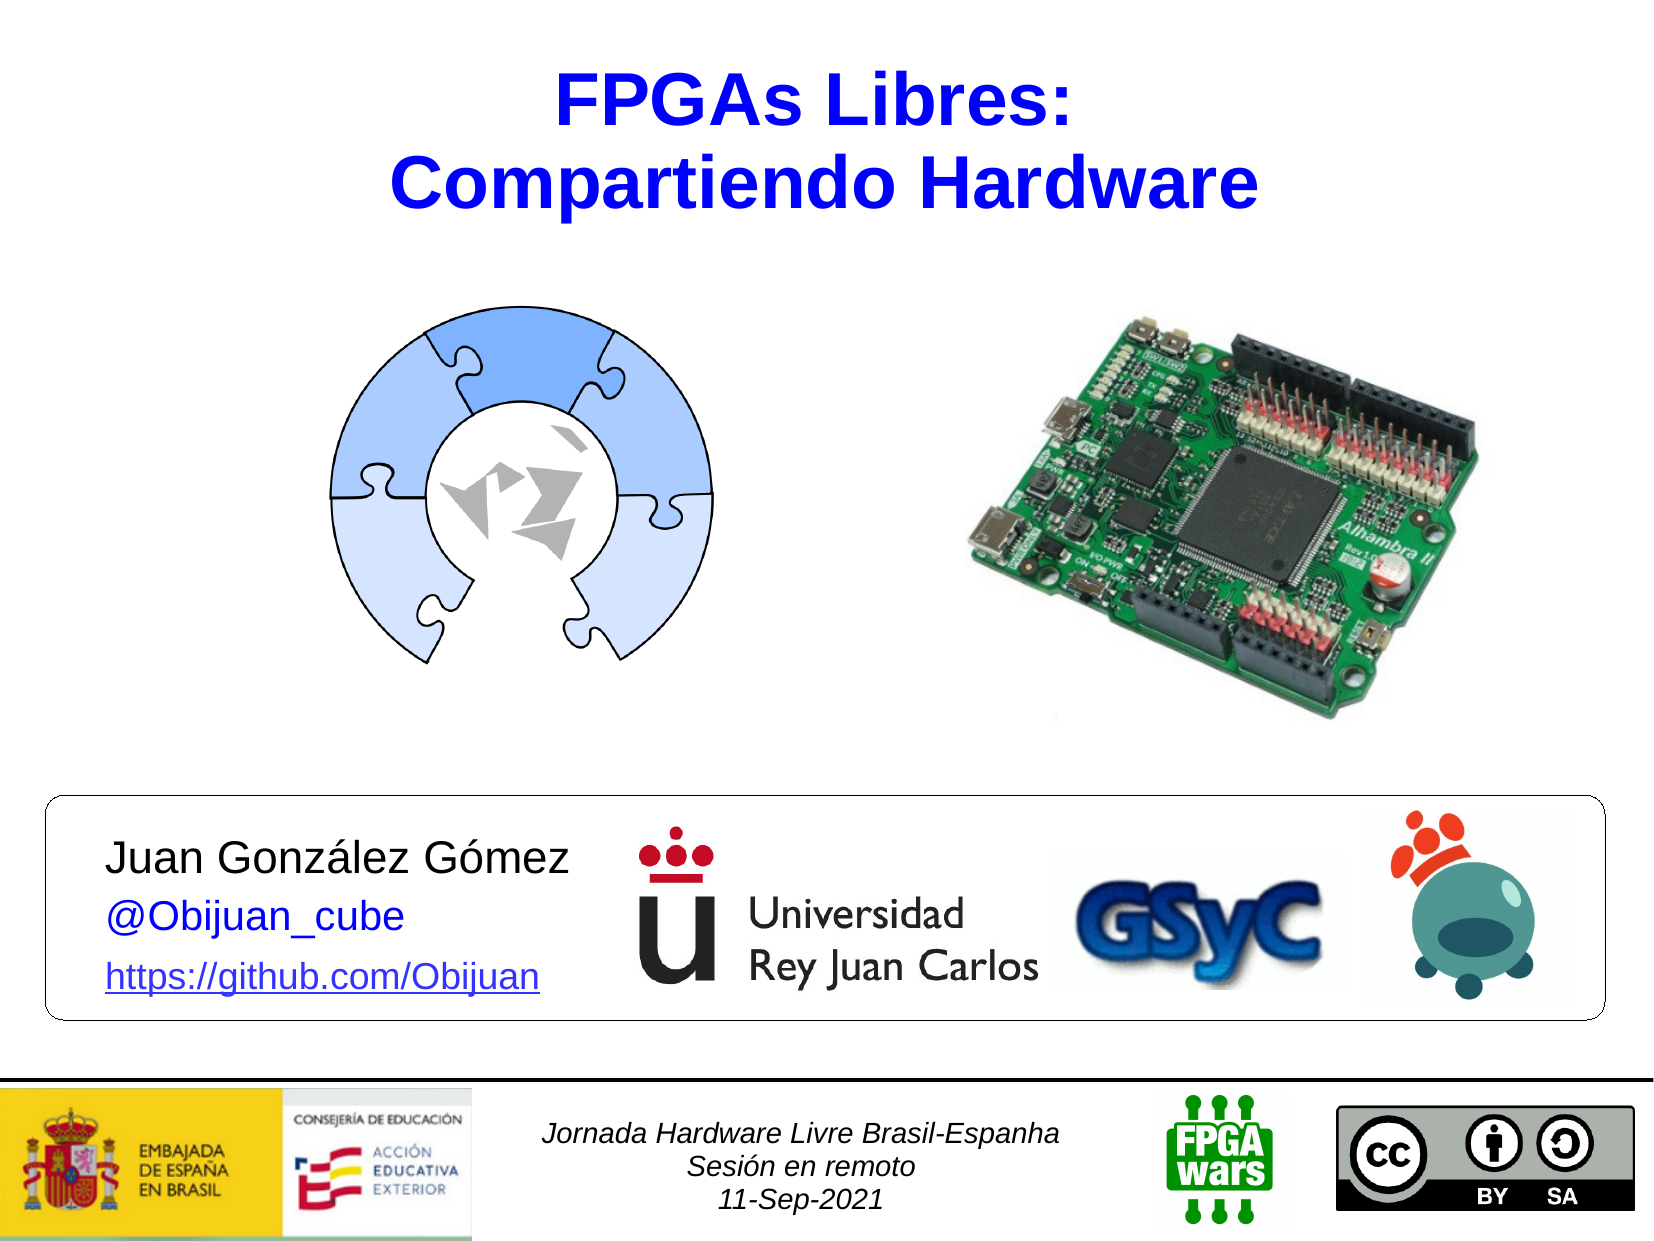

# FPGAs Libres: Compartiendo Hardware
Juan González Gómez
@Obijuan_cube
https://github.com/Obijuan
Jornada Hardware Livre Brasil-Espanha
Sesión en remoto
11-Sep-2021